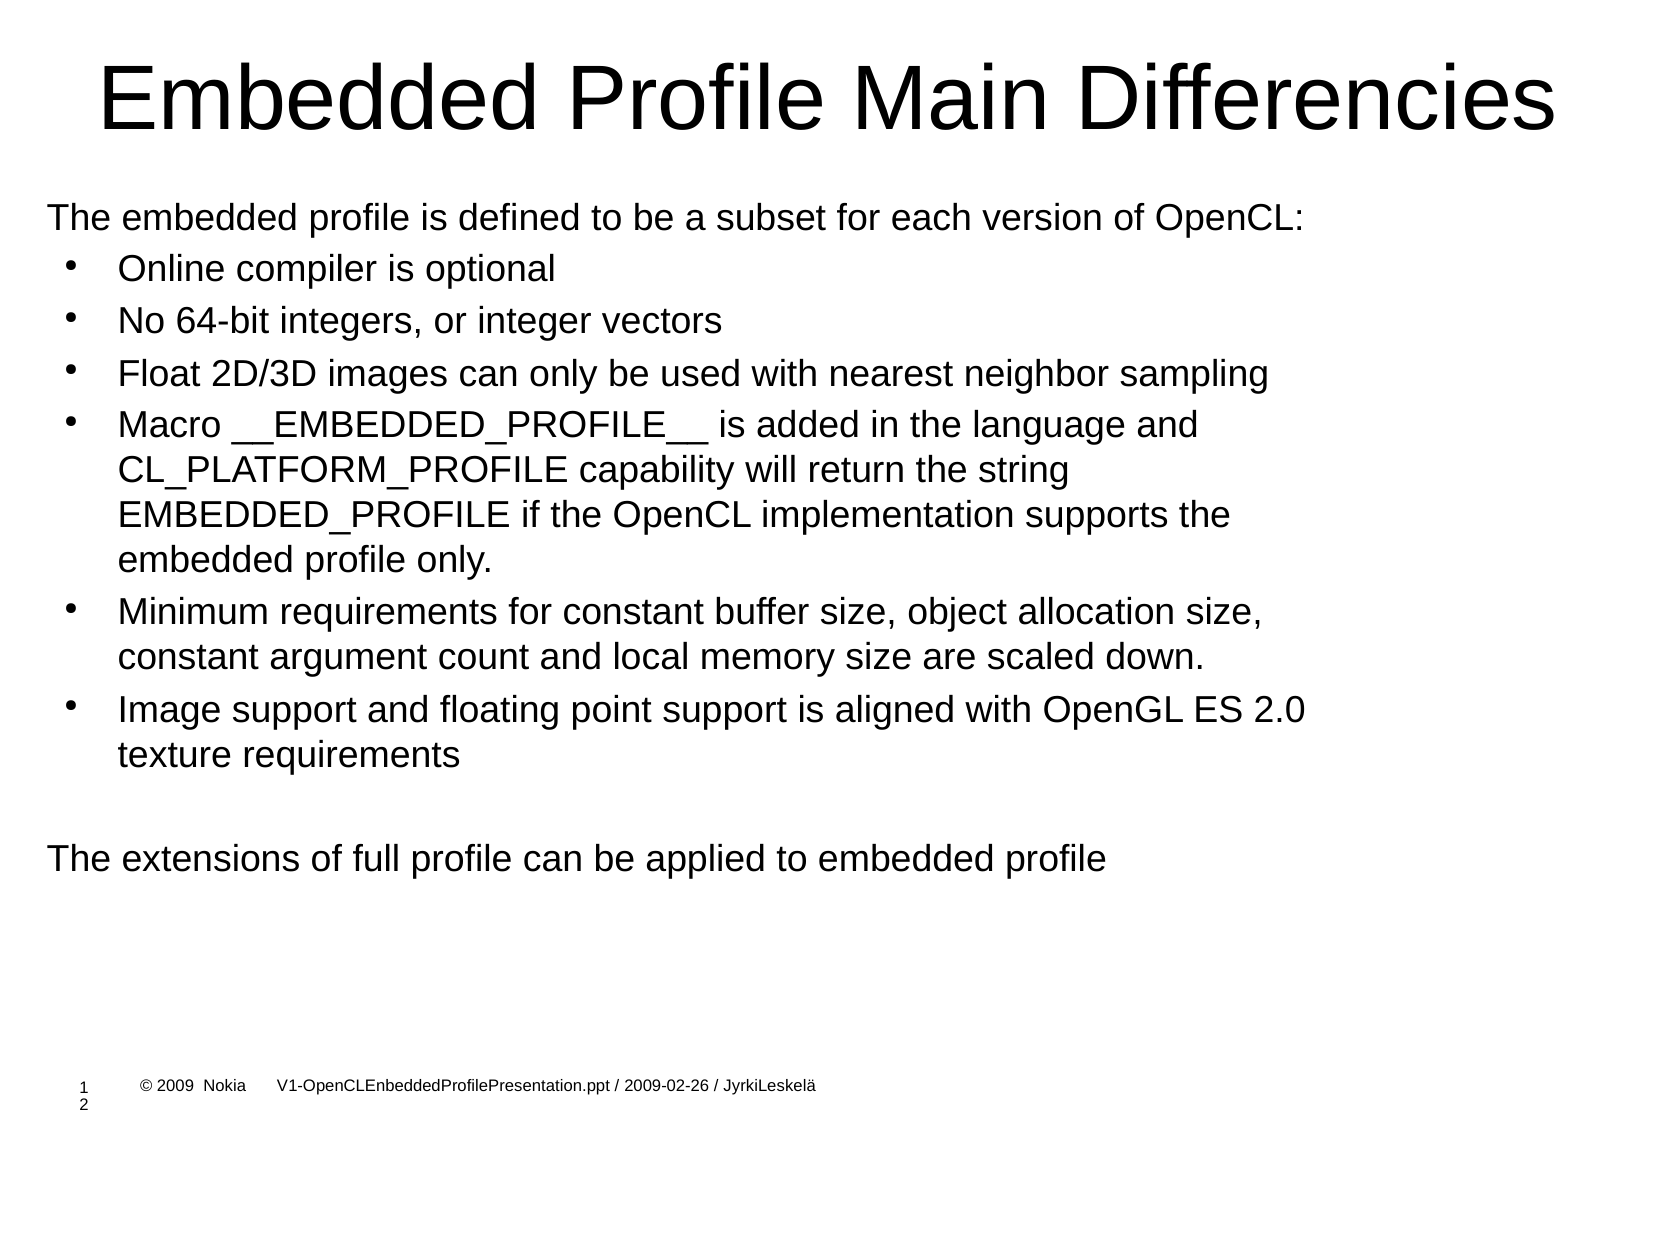

# Embedded Profile Main Differencies
The embedded profile is defined to be a subset for each version of OpenCL:
Online compiler is optional
No 64-bit integers, or integer vectors
Float 2D/3D images can only be used with nearest neighbor sampling
Macro __EMBEDDED_PROFILE__ is added in the language and CL_PLATFORM_PROFILE capability will return the string EMBEDDED_PROFILE if the OpenCL implementation supports the embedded profile only.
Minimum requirements for constant buffer size, object allocation size, constant argument count and local memory size are scaled down.
Image support and floating point support is aligned with OpenGL ES 2.0 texture requirements
The extensions of full profile can be applied to embedded profile
© 2009 Nokia 	 V1-OpenCLEnbeddedProfilePresentation.ppt / 2009-02-26 / JyrkiLeskelä